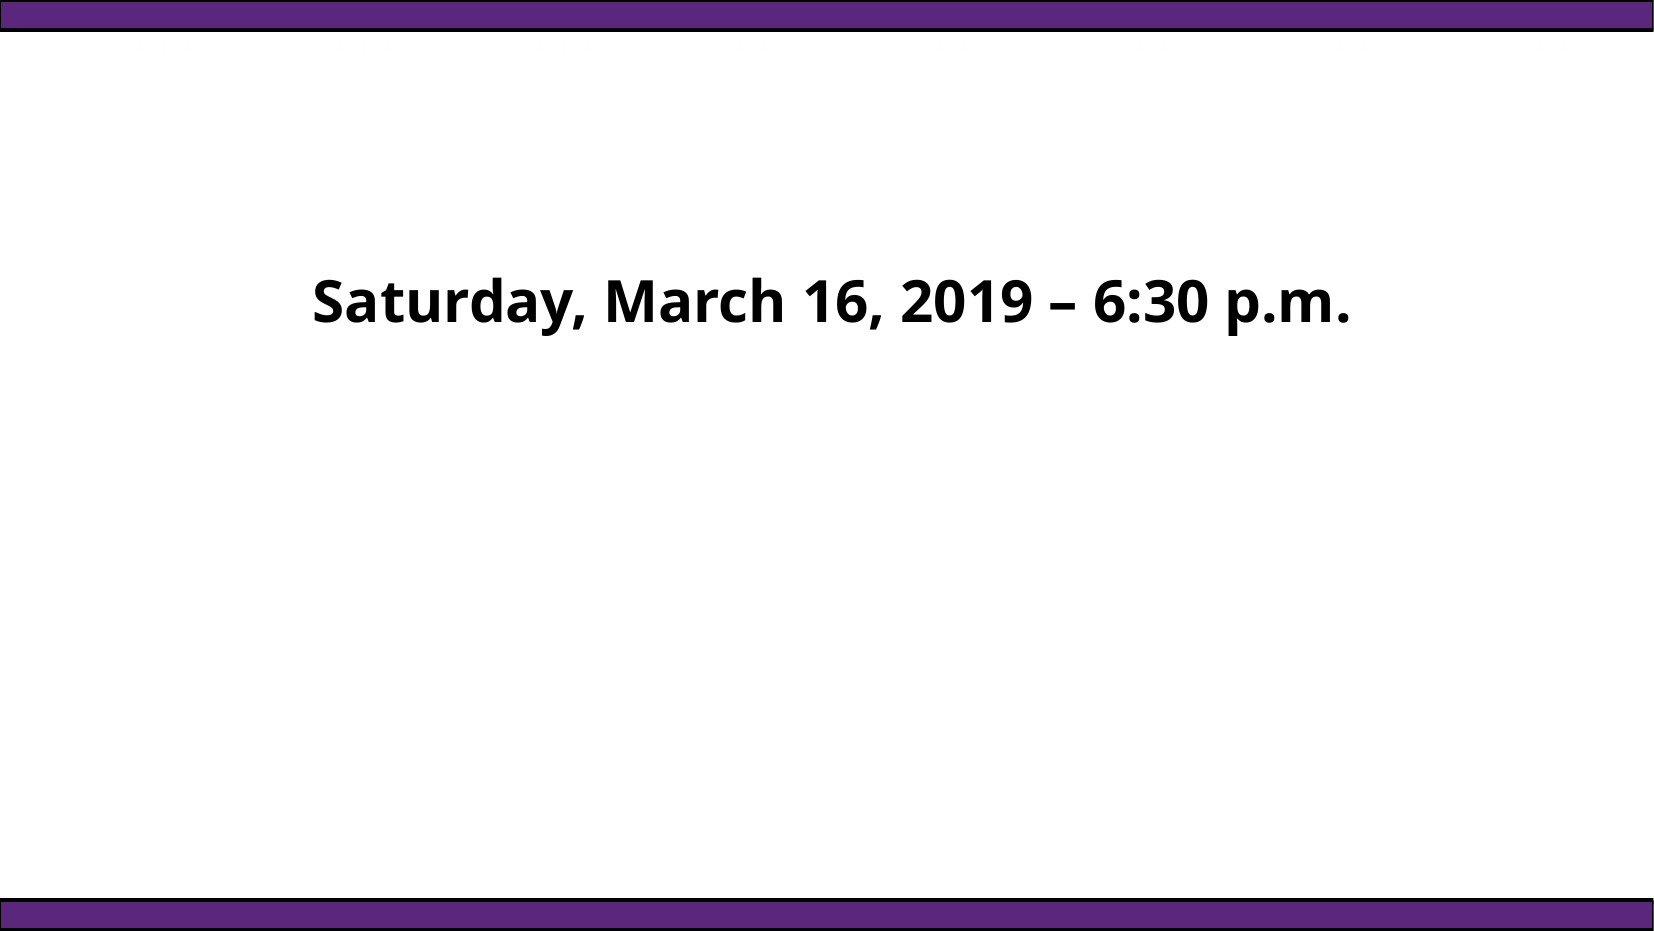

Saturday, March 16, 2019 – 6:30 p.m.